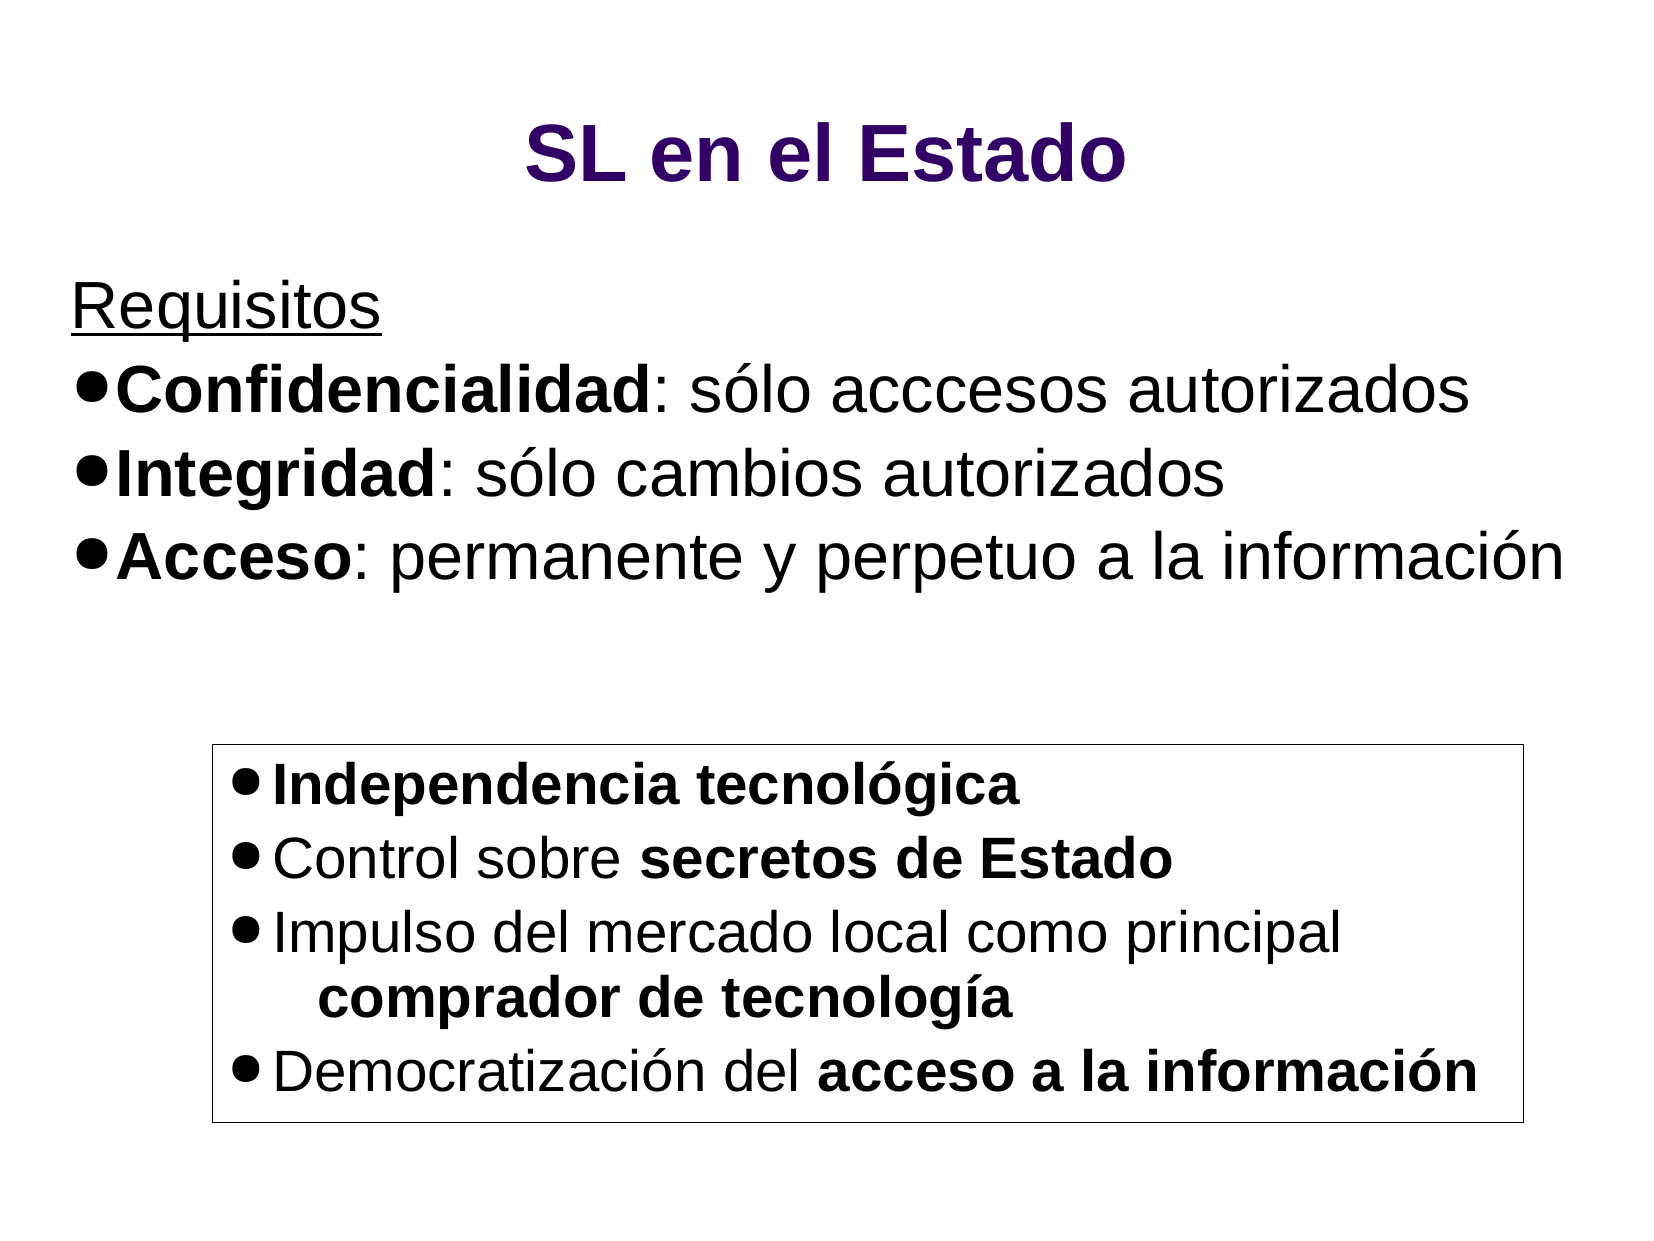

# SL en el Estado
Requisitos
Confidencialidad: sólo acccesos autorizados
Integridad: sólo cambios autorizados
Acceso: permanente y perpetuo a la información
Independencia tecnológica
Control sobre secretos de Estado
Impulso del mercado local como principal comprador de tecnología
Democratización del acceso a la información